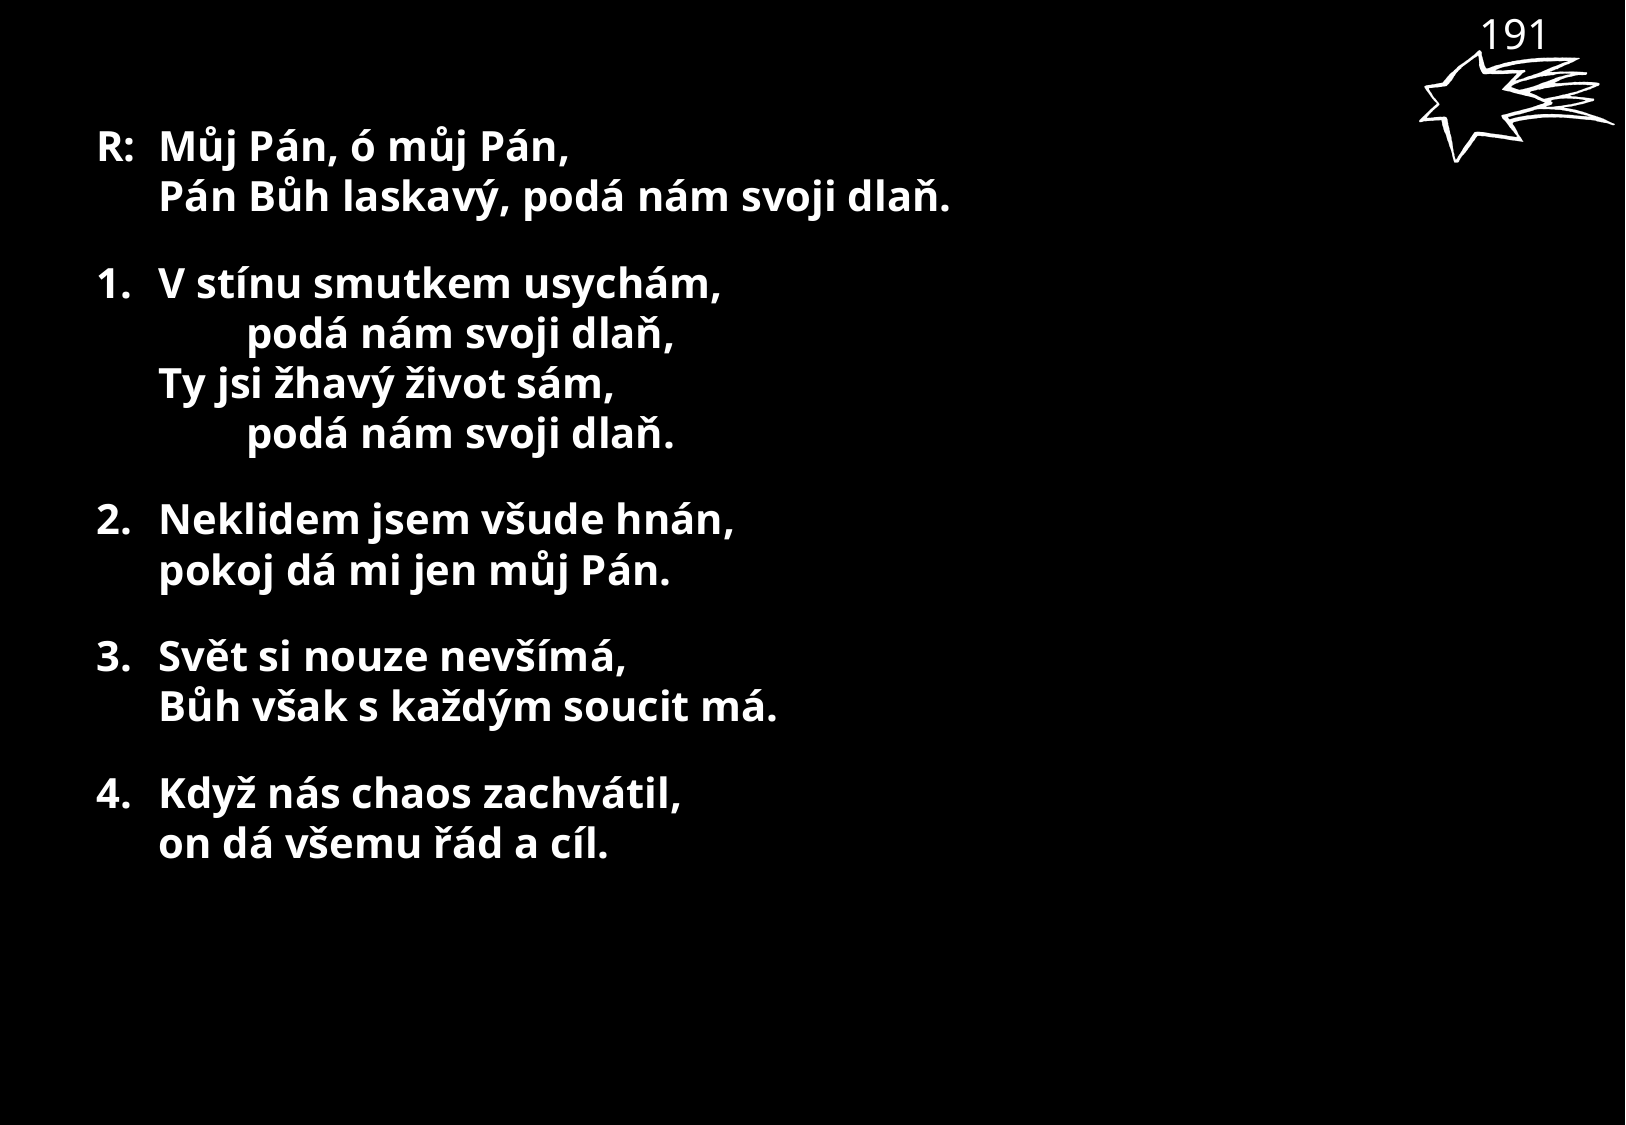

191
# R: 	Můj Pán, ó můj Pán, Pán Bůh laskavý, podá nám svoji dlaň.
V stínu smutkem usychám,
	podá nám svoji dlaň,
Ty jsi žhavý život sám,
	podá nám svoji dlaň.
Neklidem jsem všude hnán,
pokoj dá mi jen můj Pán.
Svět si nouze nevšímá,
Bůh však s každým soucit má.
Když nás chaos zachvátil,
on dá všemu řád a cíl.